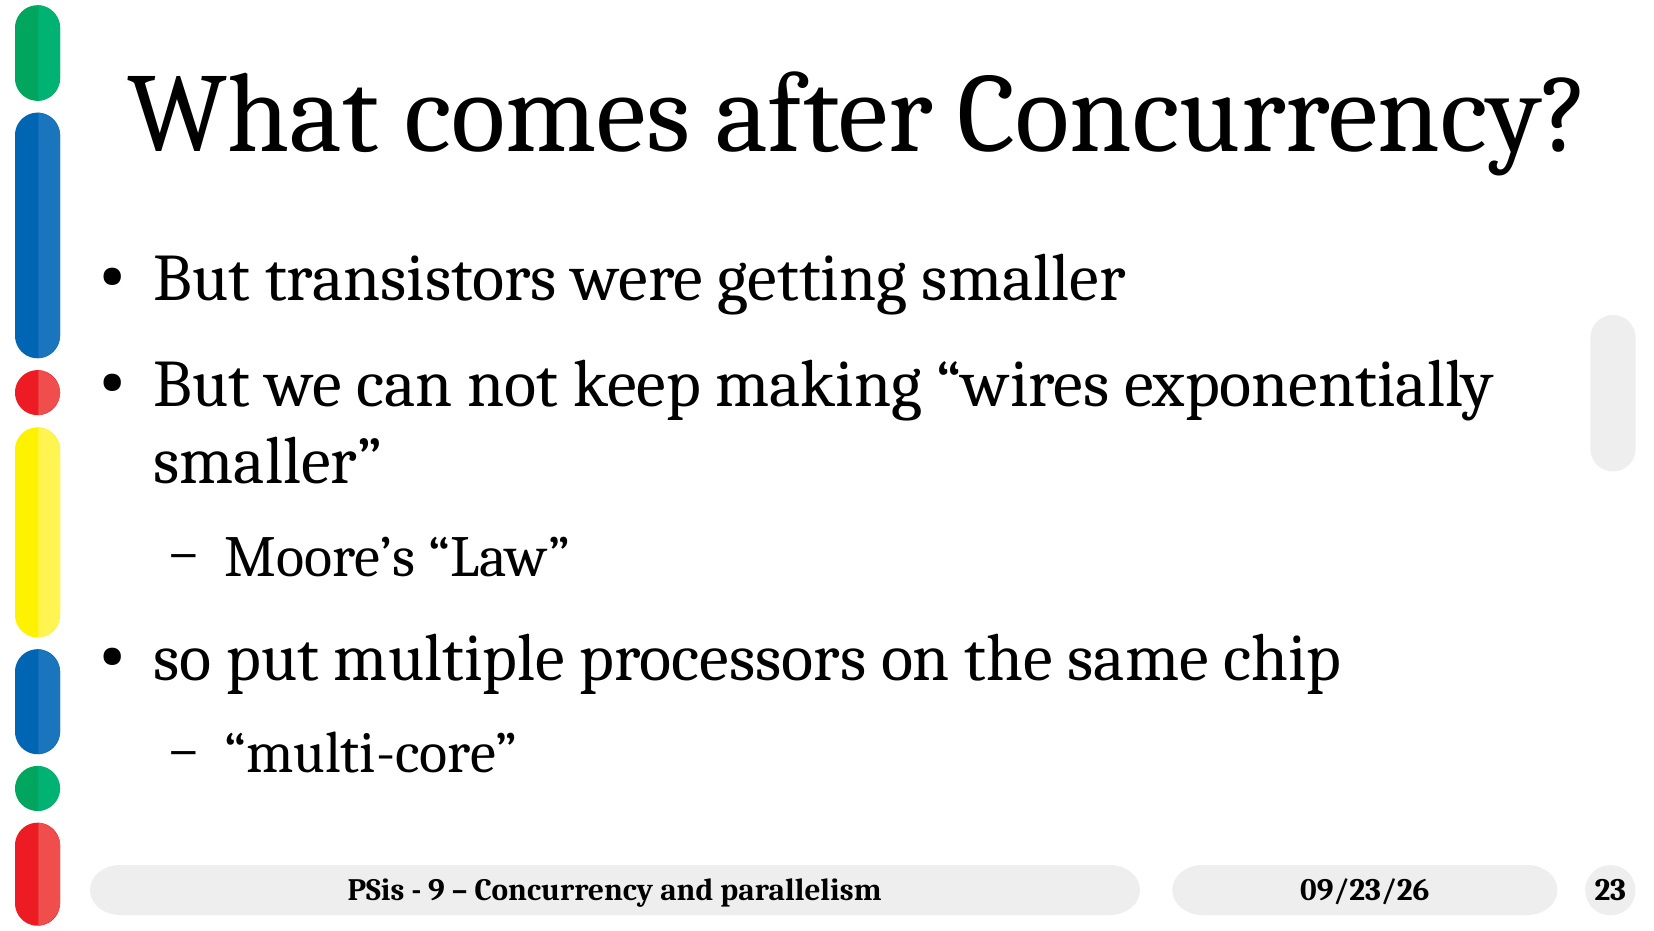

# What comes after Concurrency?
But transistors were getting smaller
But we can not keep making “wires exponentially smaller”
Moore’s “Law”
so put multiple processors on the same chip
“multi-core”
PSis - 9 – Concurrency and parallelism
23